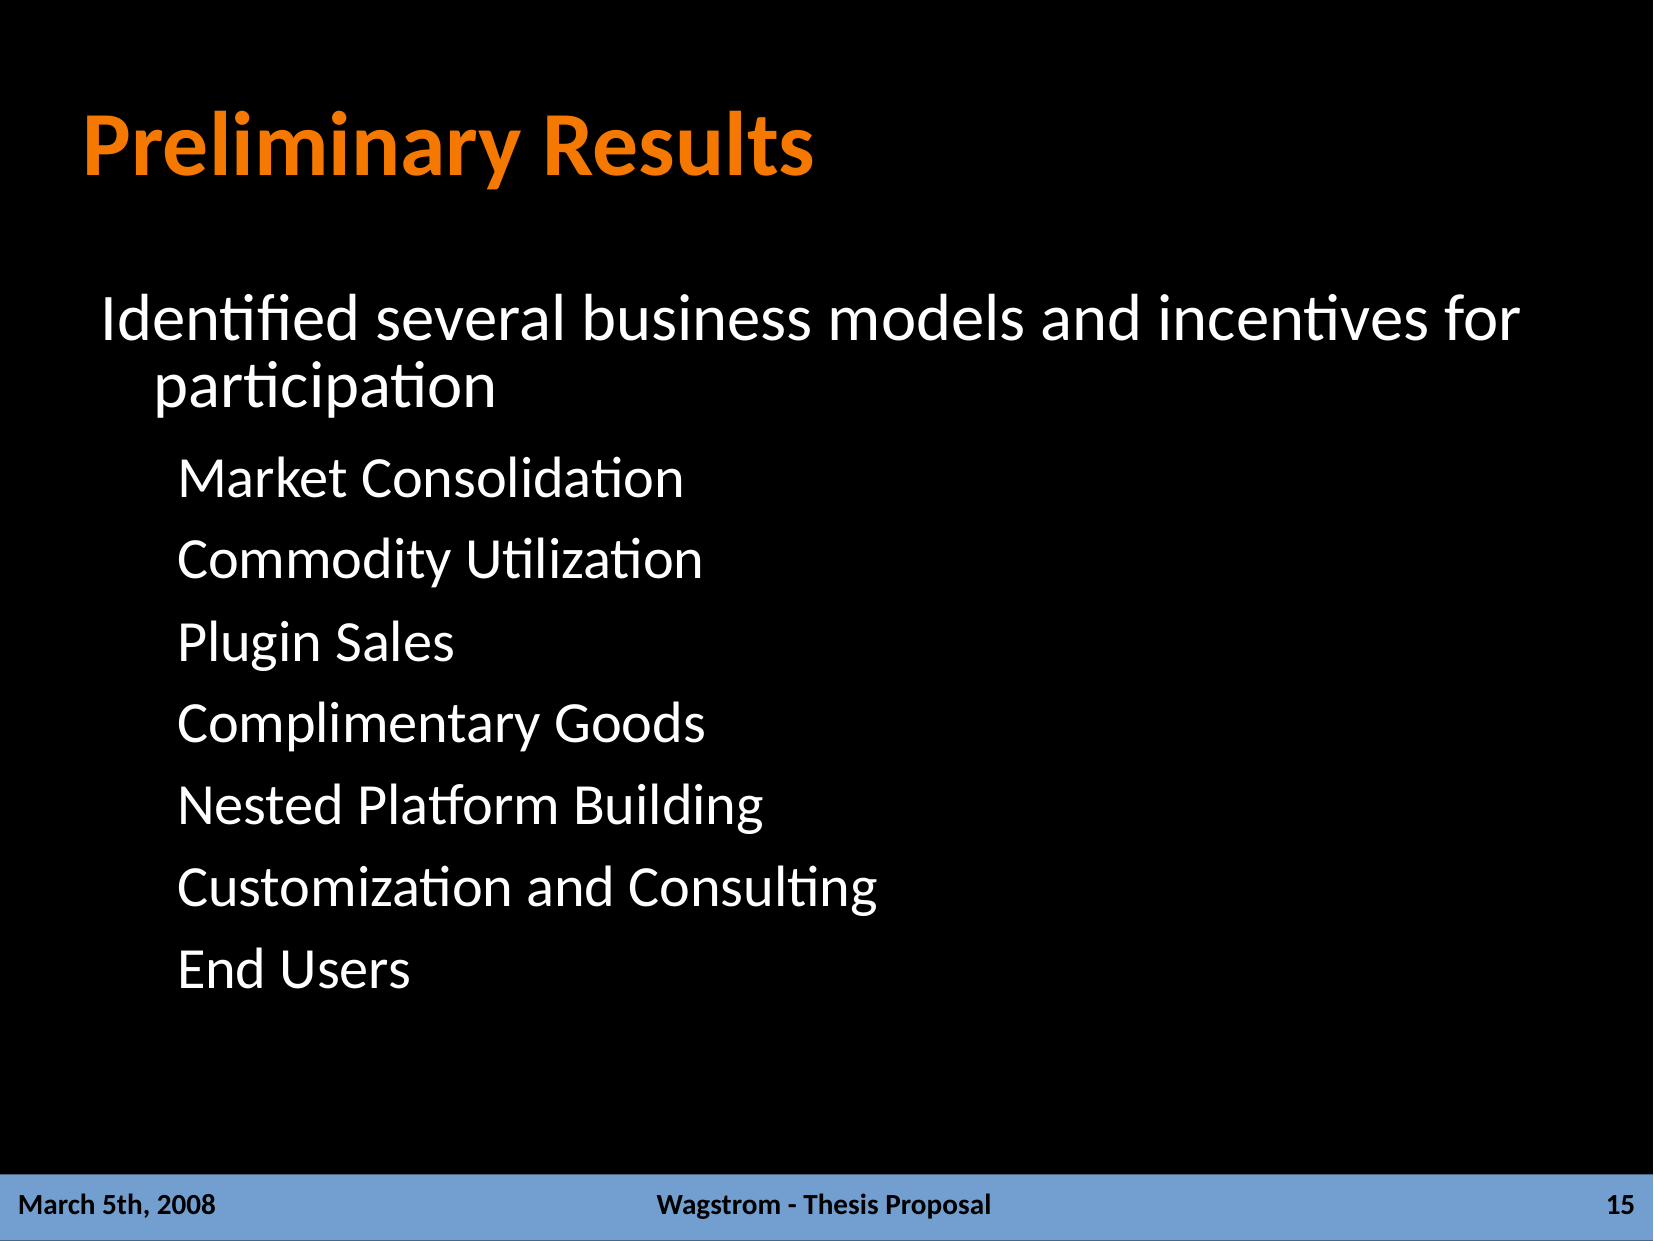

# Preliminary Results
Identified several business models and incentives for participation
Market Consolidation
Commodity Utilization
Plugin Sales
Complimentary Goods
Nested Platform Building
Customization and Consulting
End Users
March 5th, 2008
Wagstrom - Thesis Proposal
15